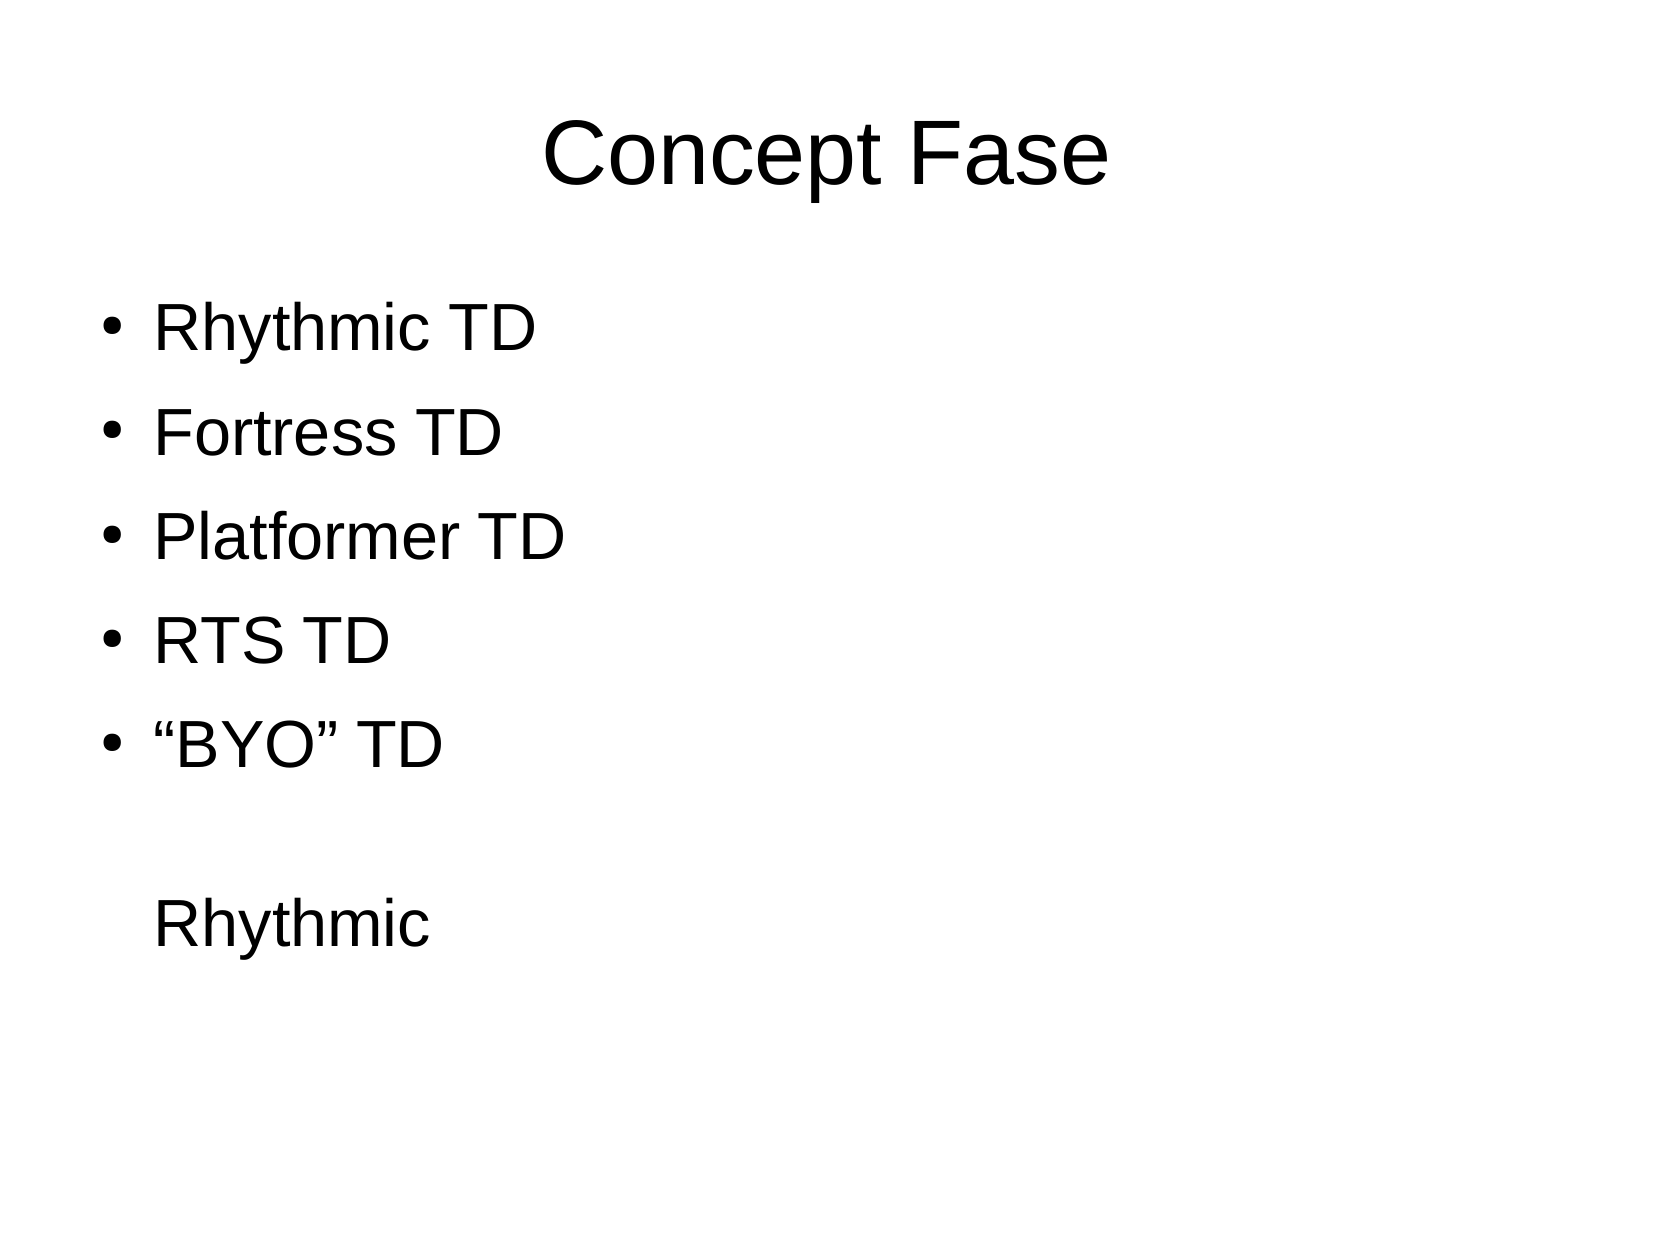

# Concept Fase
Rhythmic TD
Fortress TD
Platformer TD
RTS TD
“BYO” TD
Rhythmic